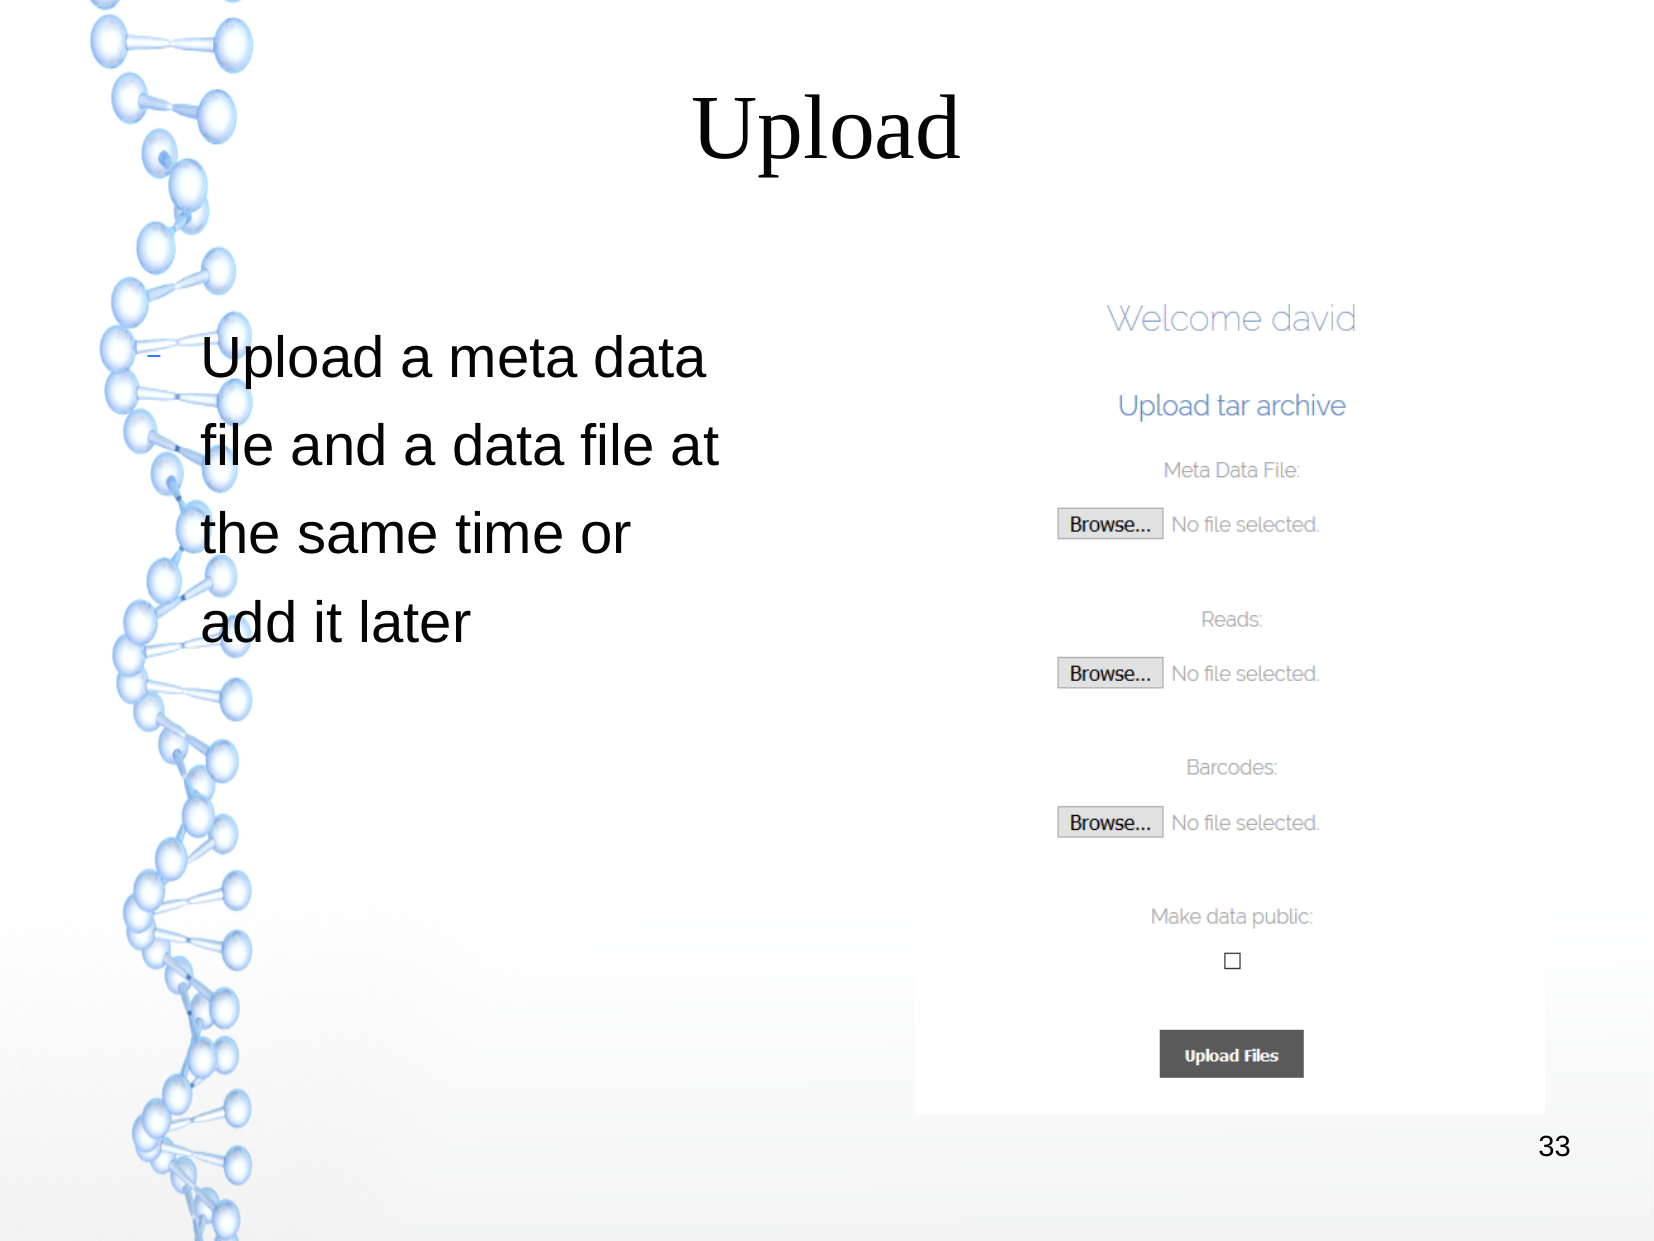

# Upload
Upload a meta data
file and a data file at
the same time or
add it later
33